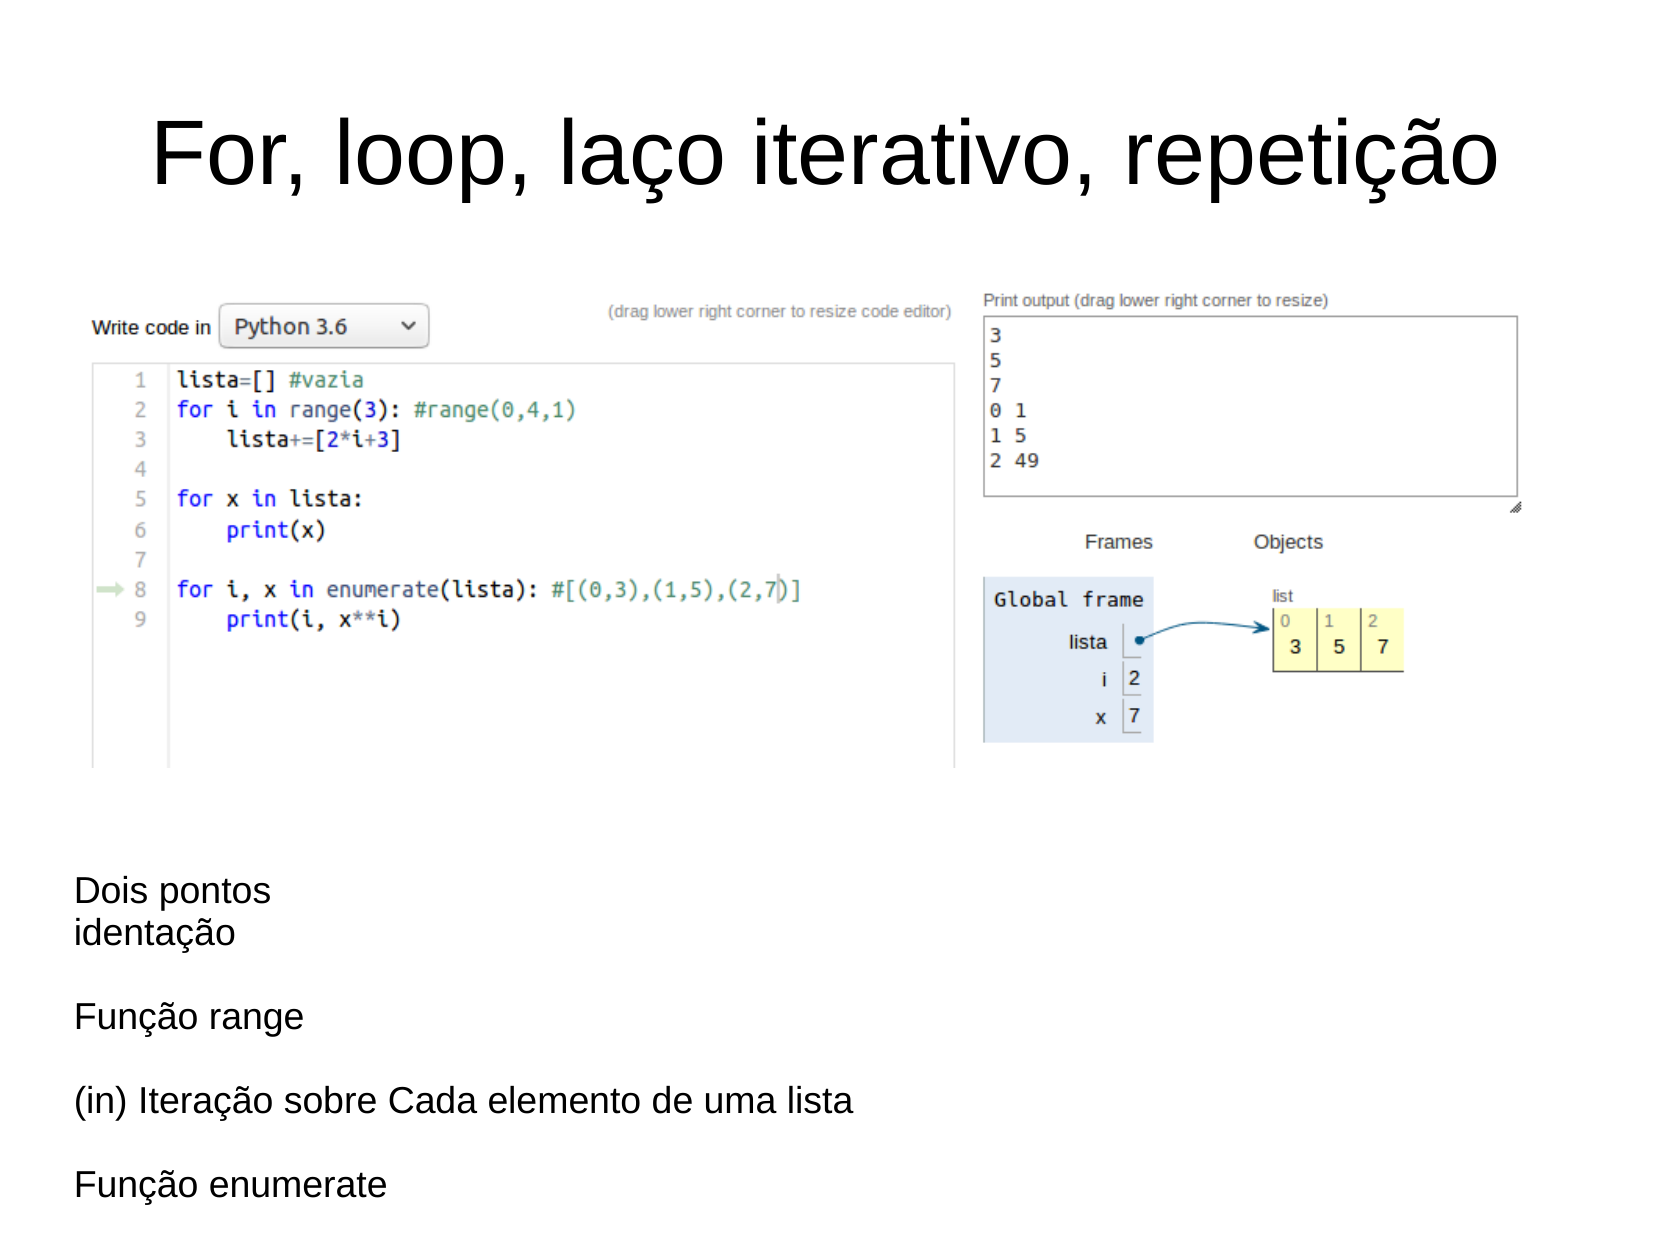

# For, loop, laço iterativo, repetição
Dois pontos
identação
Função range
(in) Iteração sobre Cada elemento de uma lista
Função enumerate